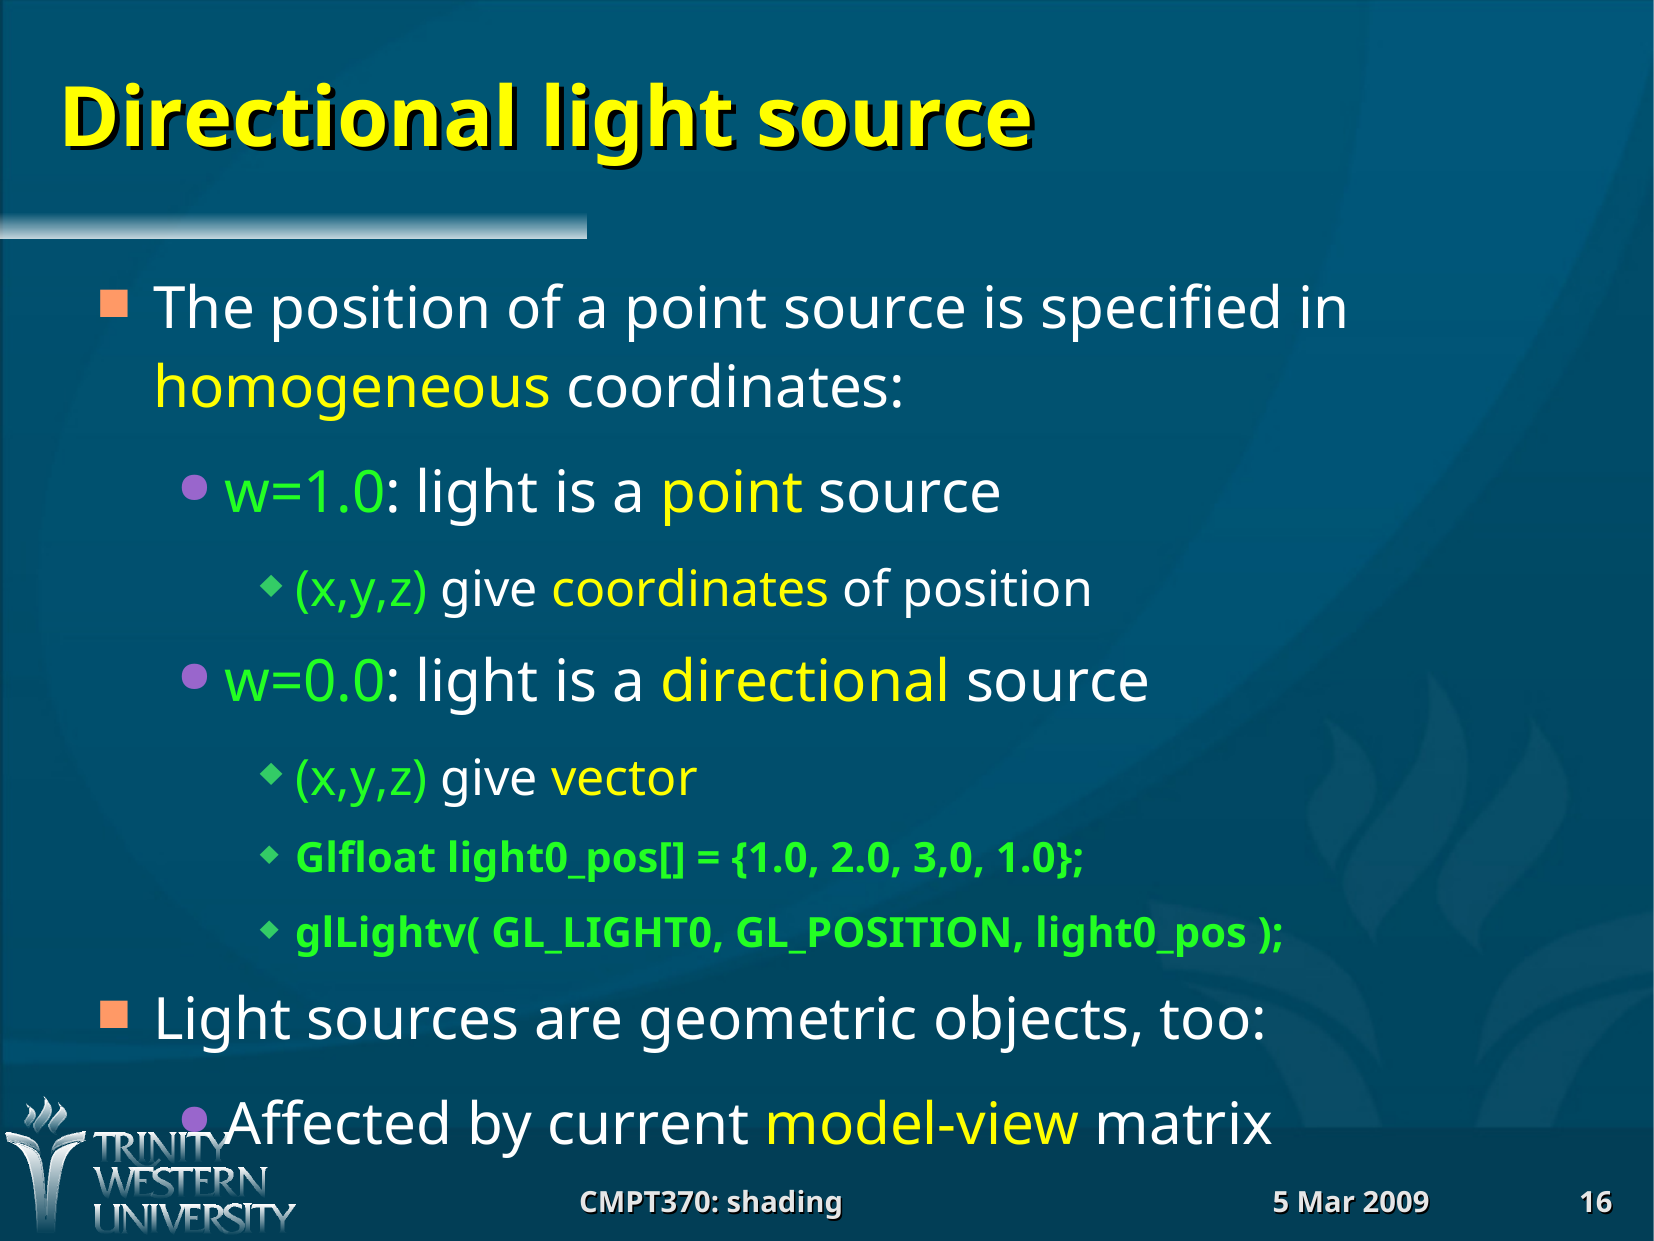

# Directional light source
The position of a point source is specified in homogeneous coordinates:
w=1.0: light is a point source
(x,y,z) give coordinates of position
w=0.0: light is a directional source
(x,y,z) give vector
Glfloat light0_pos[] = {1.0, 2.0, 3,0, 1.0};
glLightv( GL_LIGHT0, GL_POSITION, light0_pos );
Light sources are geometric objects, too:
Affected by current model-view matrix
CMPT370: shading
5 Mar 2009
16